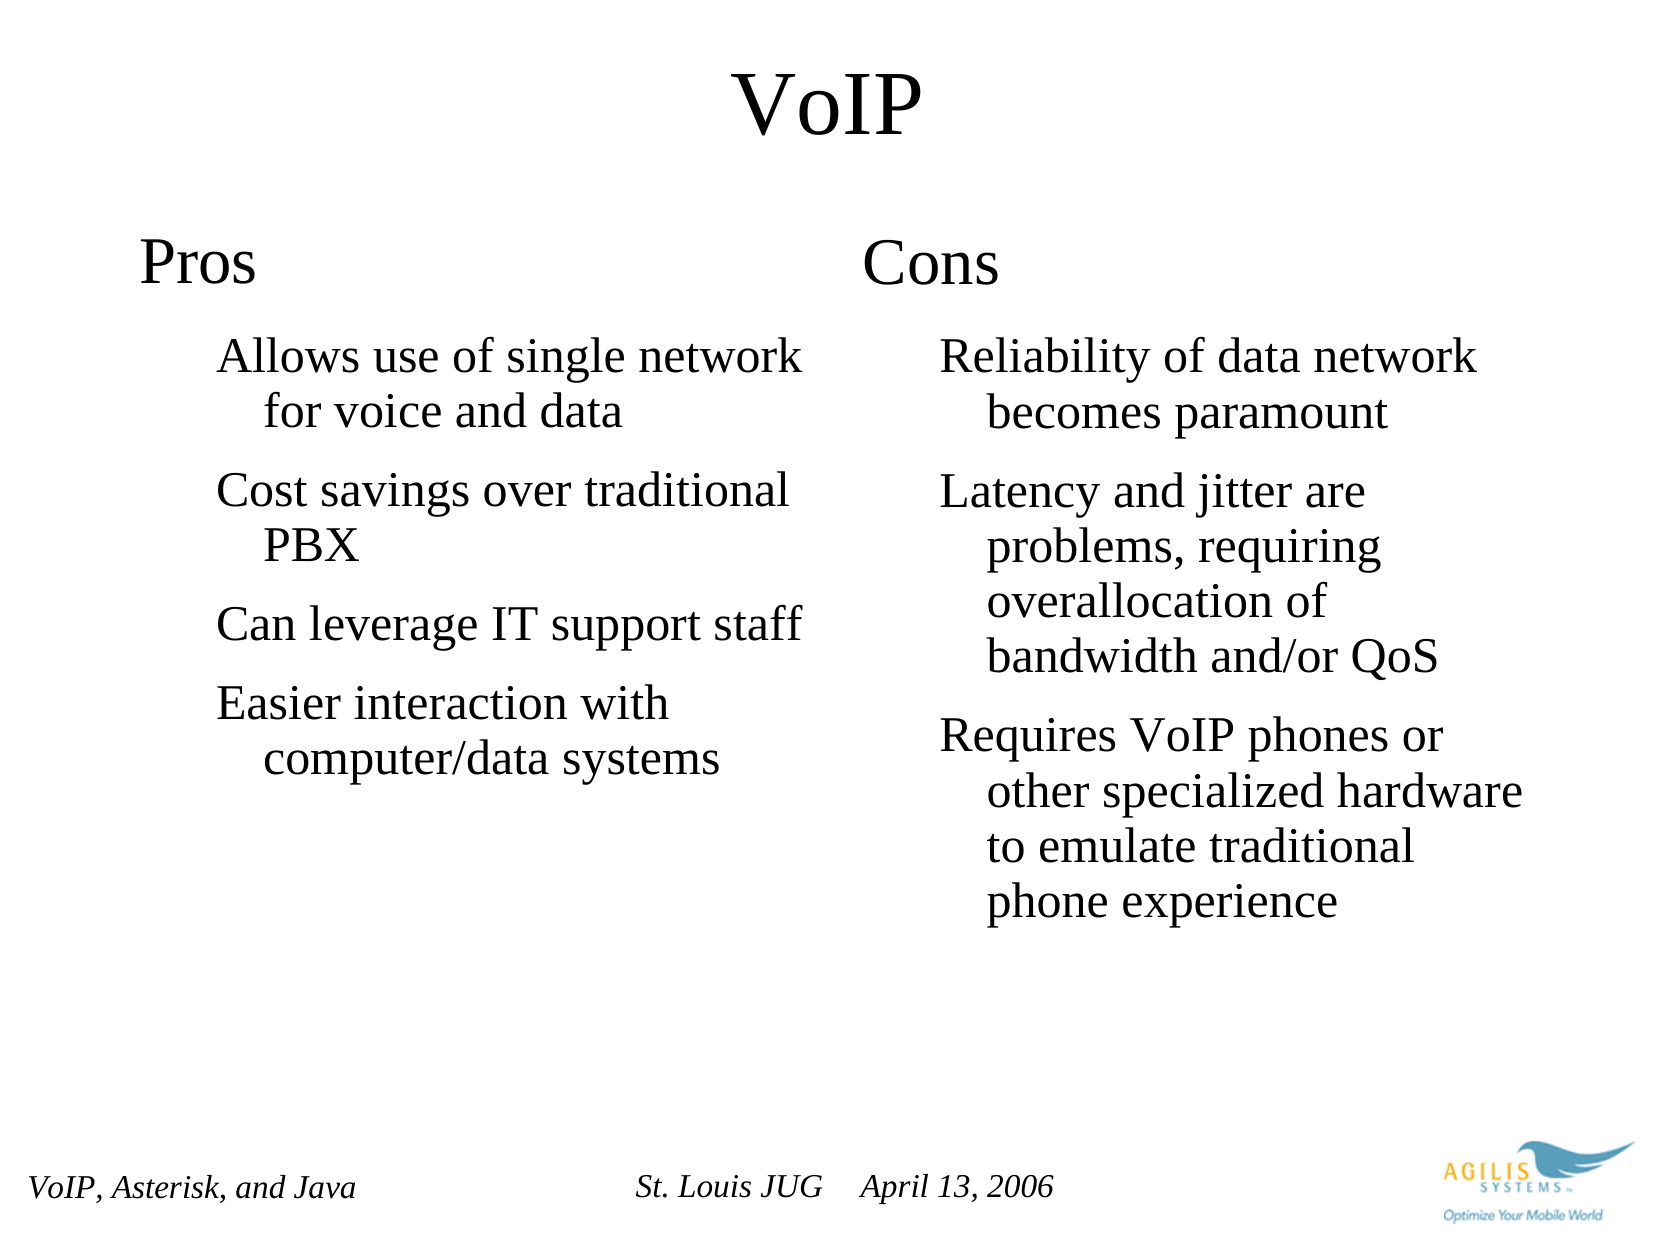

# VoIP
Pros
Allows use of single network for voice and data
Cost savings over traditional PBX
Can leverage IT support staff
Easier interaction with computer/data systems
Cons
Reliability of data network becomes paramount
Latency and jitter are problems, requiring overallocation of bandwidth and/or QoS
Requires VoIP phones or other specialized hardware to emulate traditional phone experience